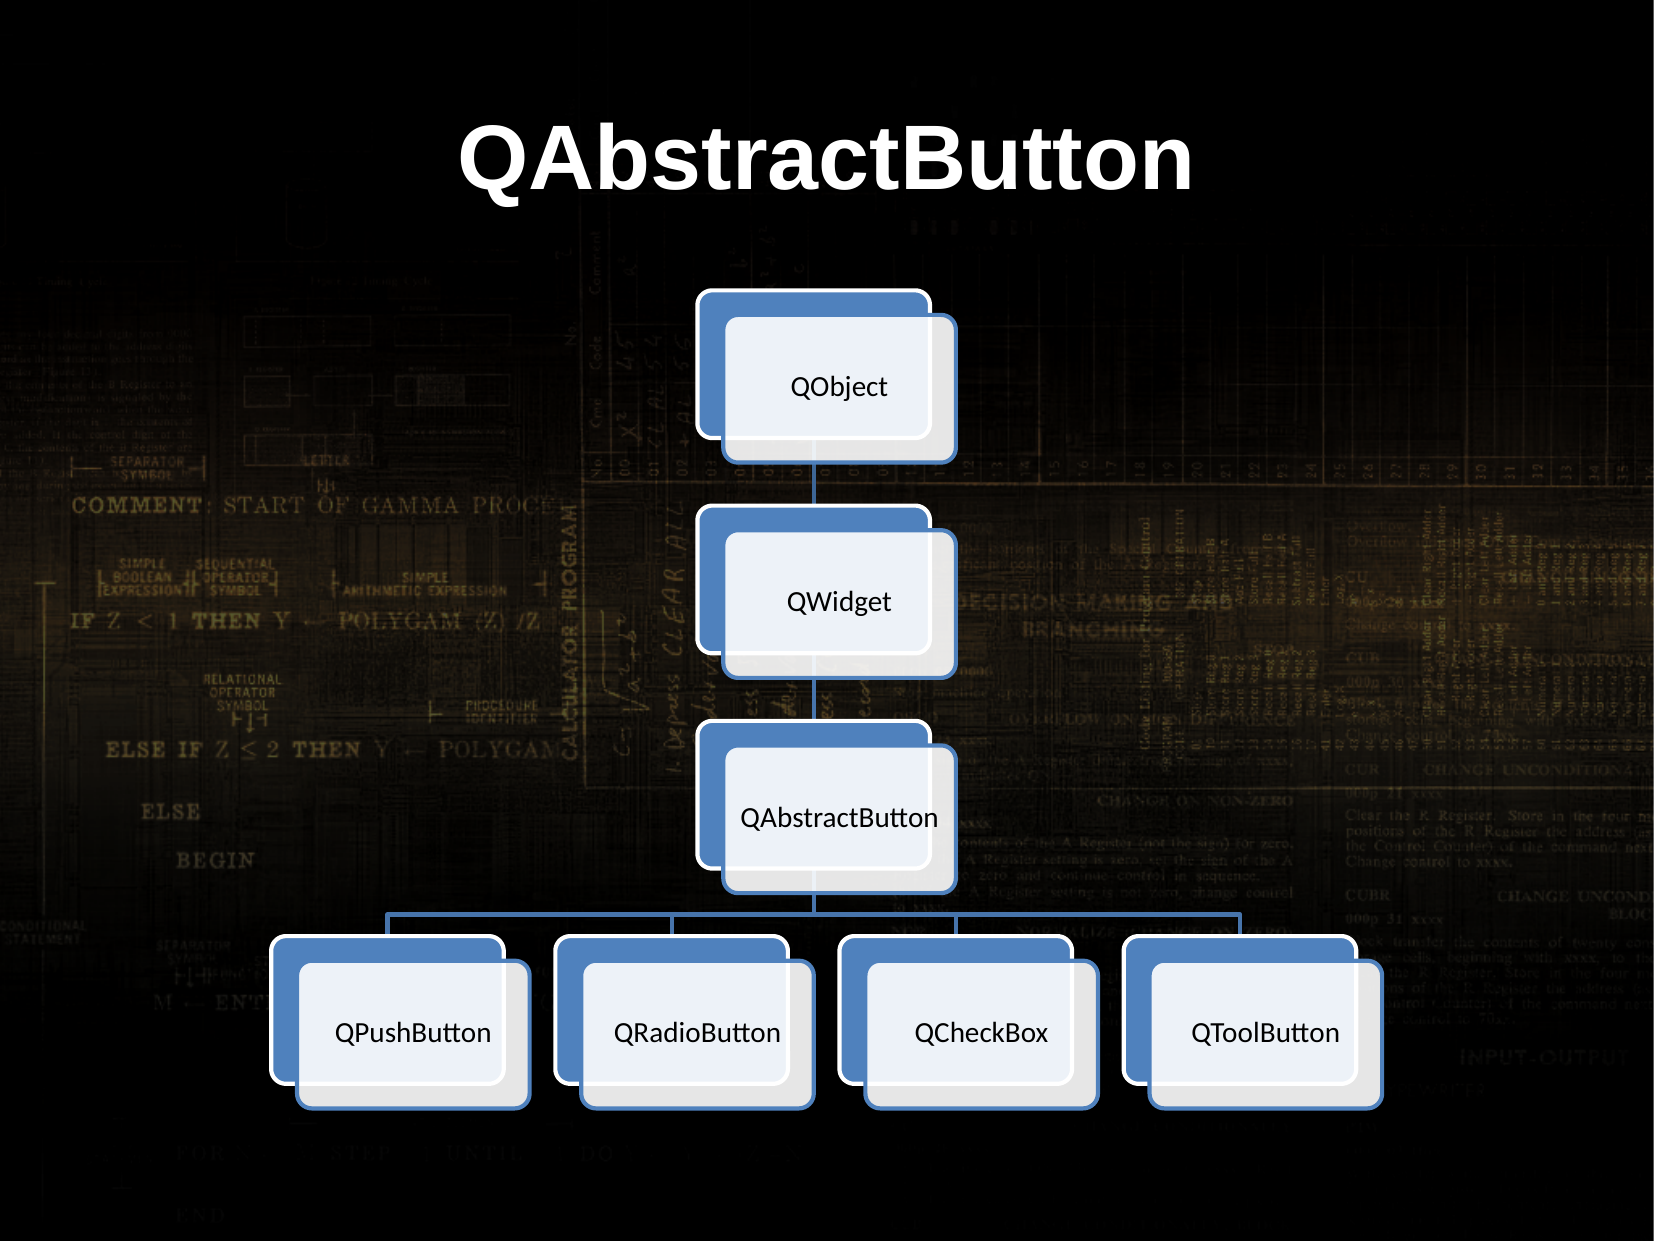

# QAbstractButton
QObject
QWidget
QAbstractButton
QPushButton
QRadioButton
QCheckBox
QToolButton